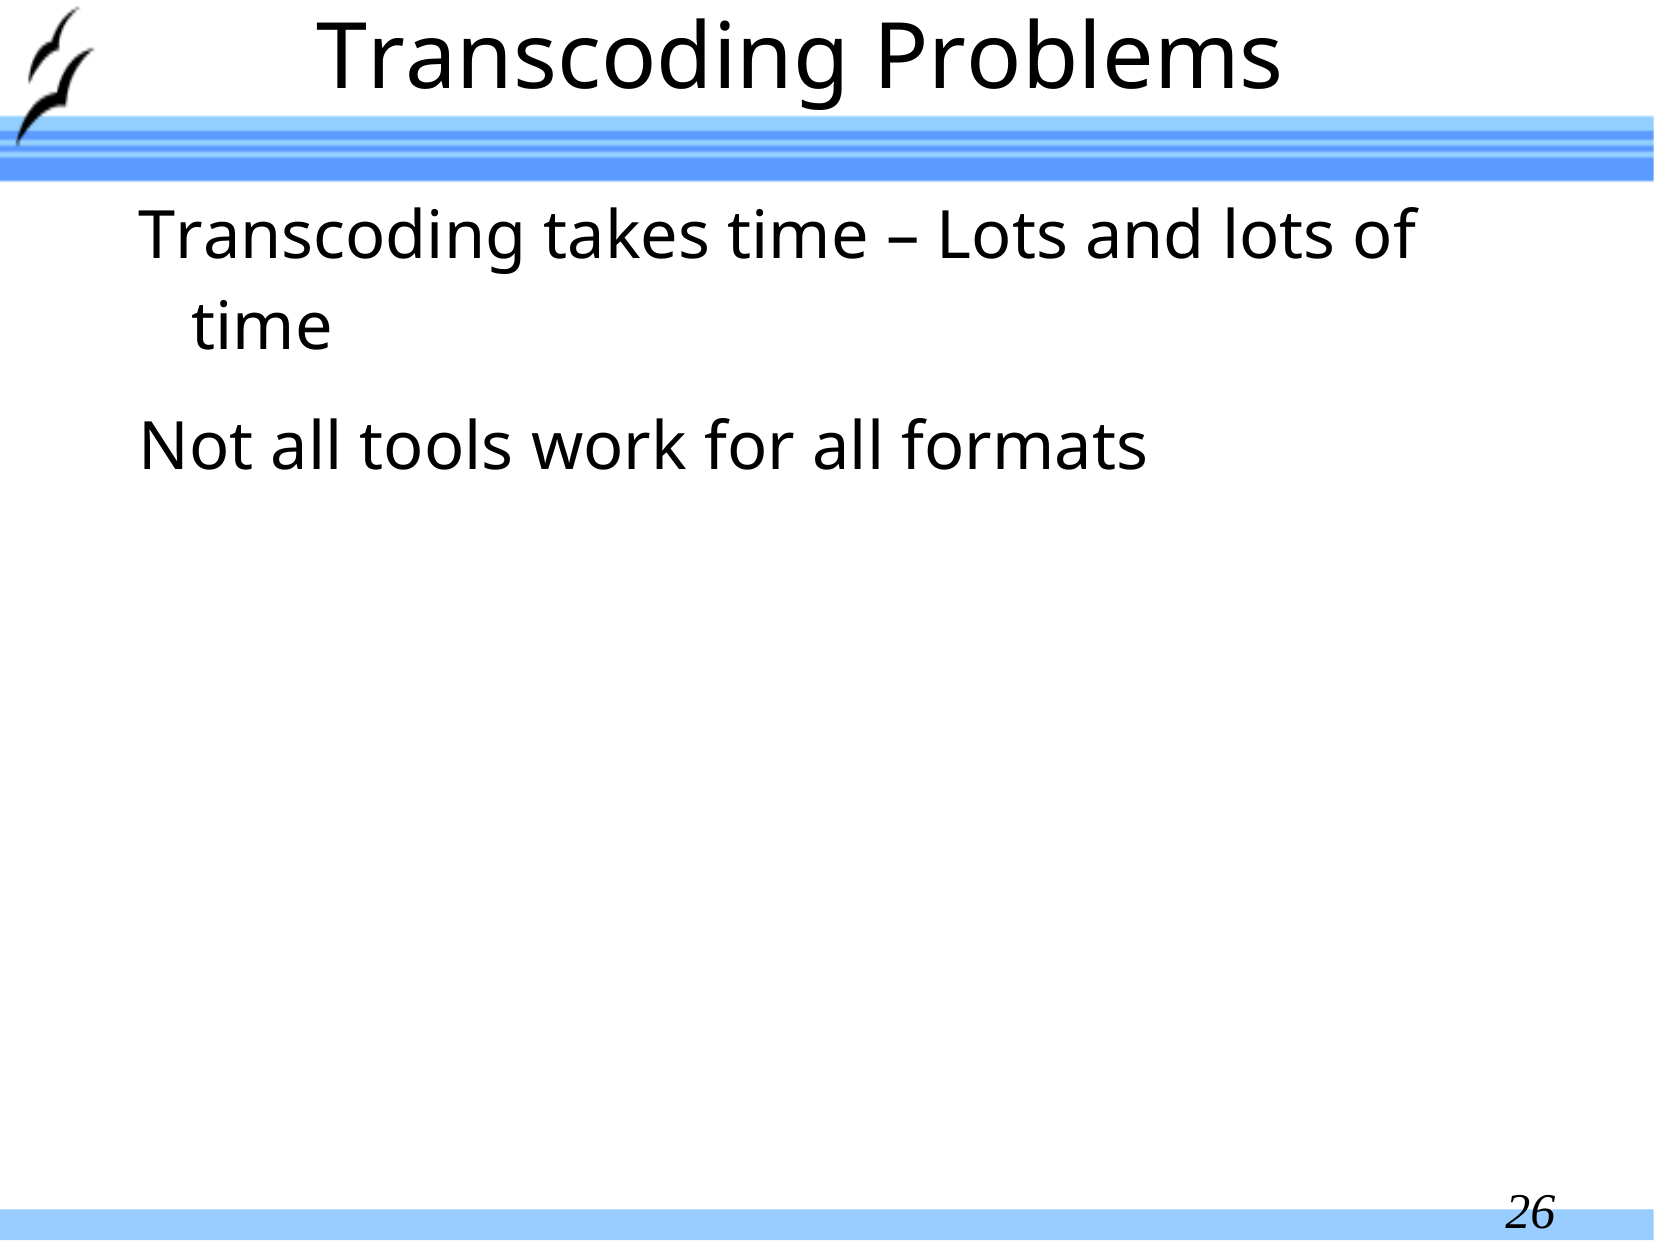

# Transcoding Problems
Transcoding takes time – Lots and lots of time
Not all tools work for all formats